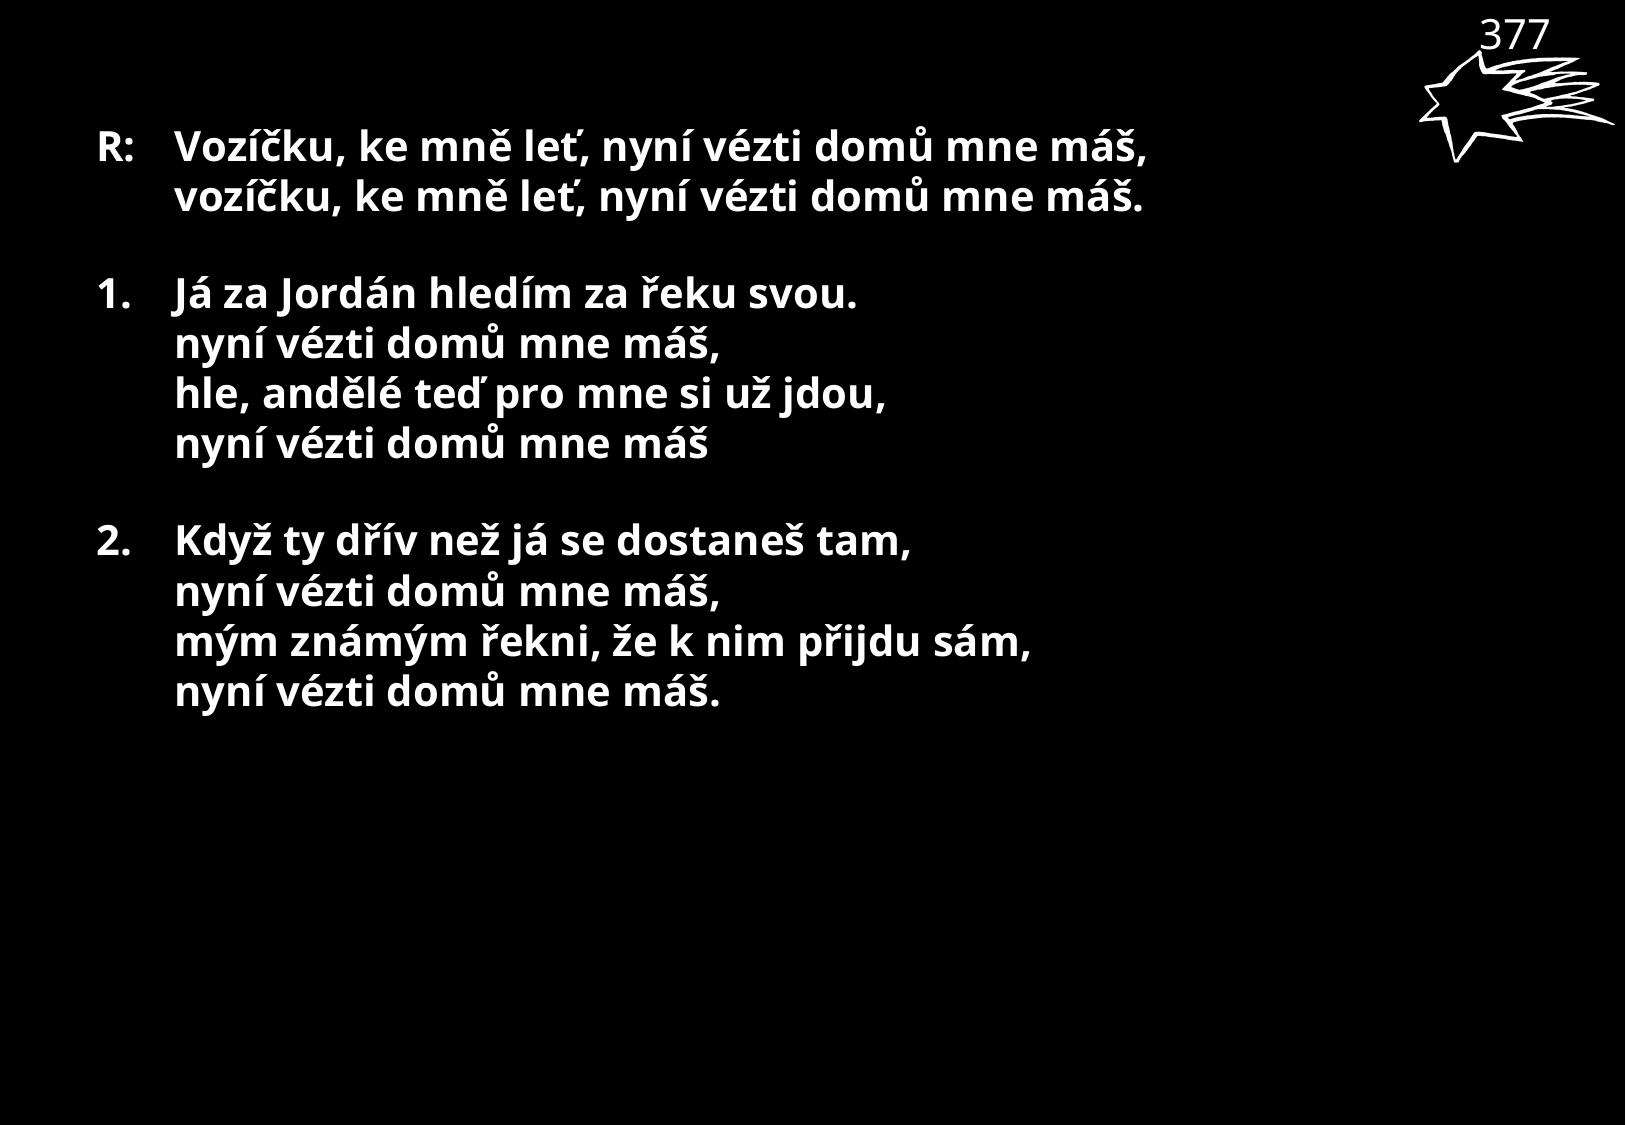

377
# R: 	Vozíčku, ke mně leť, nyní vézti domů mne máš, vozíčku, ke mně leť, nyní vézti domů mne máš.
1. 	Já za Jordán hledím za řeku svou.
nyní vézti domů mne máš,
hle, andělé teď pro mne si už jdou,
nyní vézti domů mne máš
2. 	Když ty dřív než já se dostaneš tam,
nyní vézti domů mne máš,
mým známým řekni, že k nim přijdu sám,
nyní vézti domů mne máš.